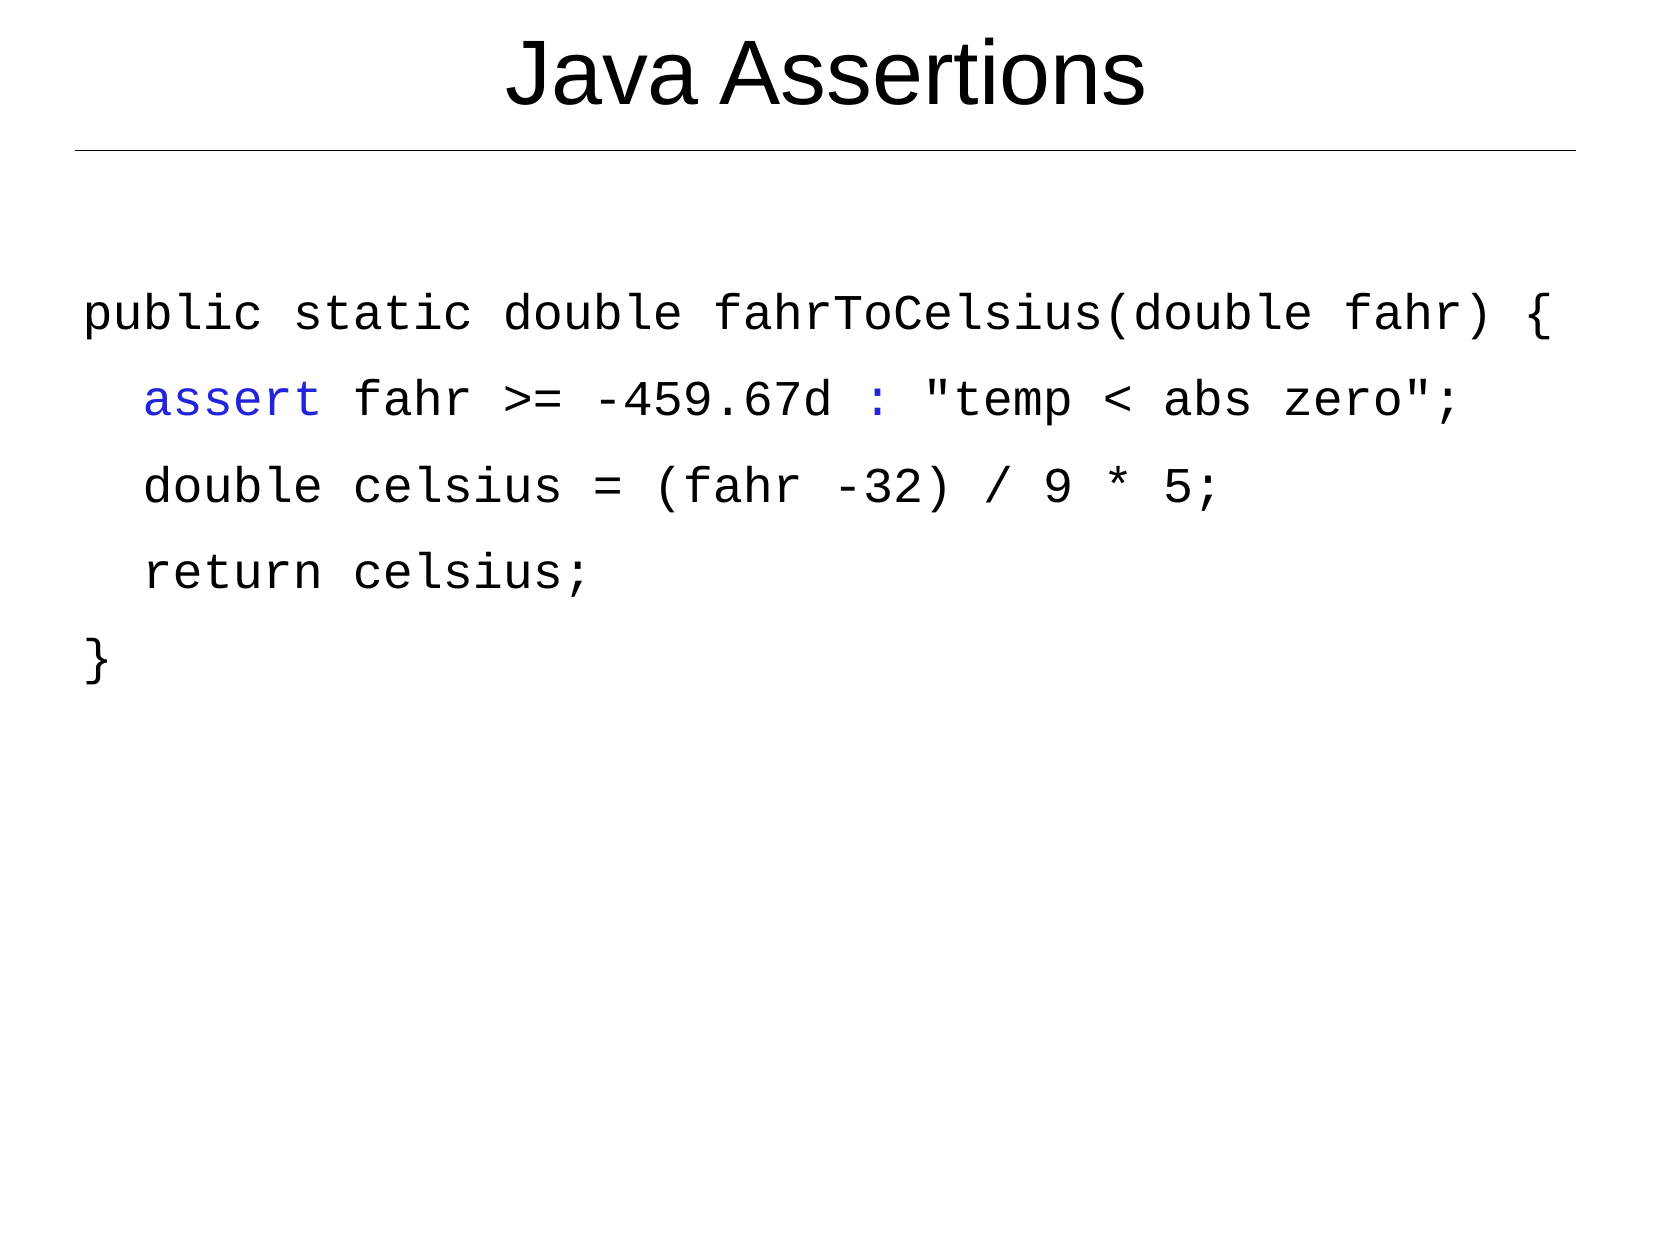

# Java Assertions
public static double fahrToCelsius(double fahr) {
 assert fahr >= -459.67d : "temp < abs zero";
 double celsius = (fahr -32) / 9 * 5;
 return celsius;
}